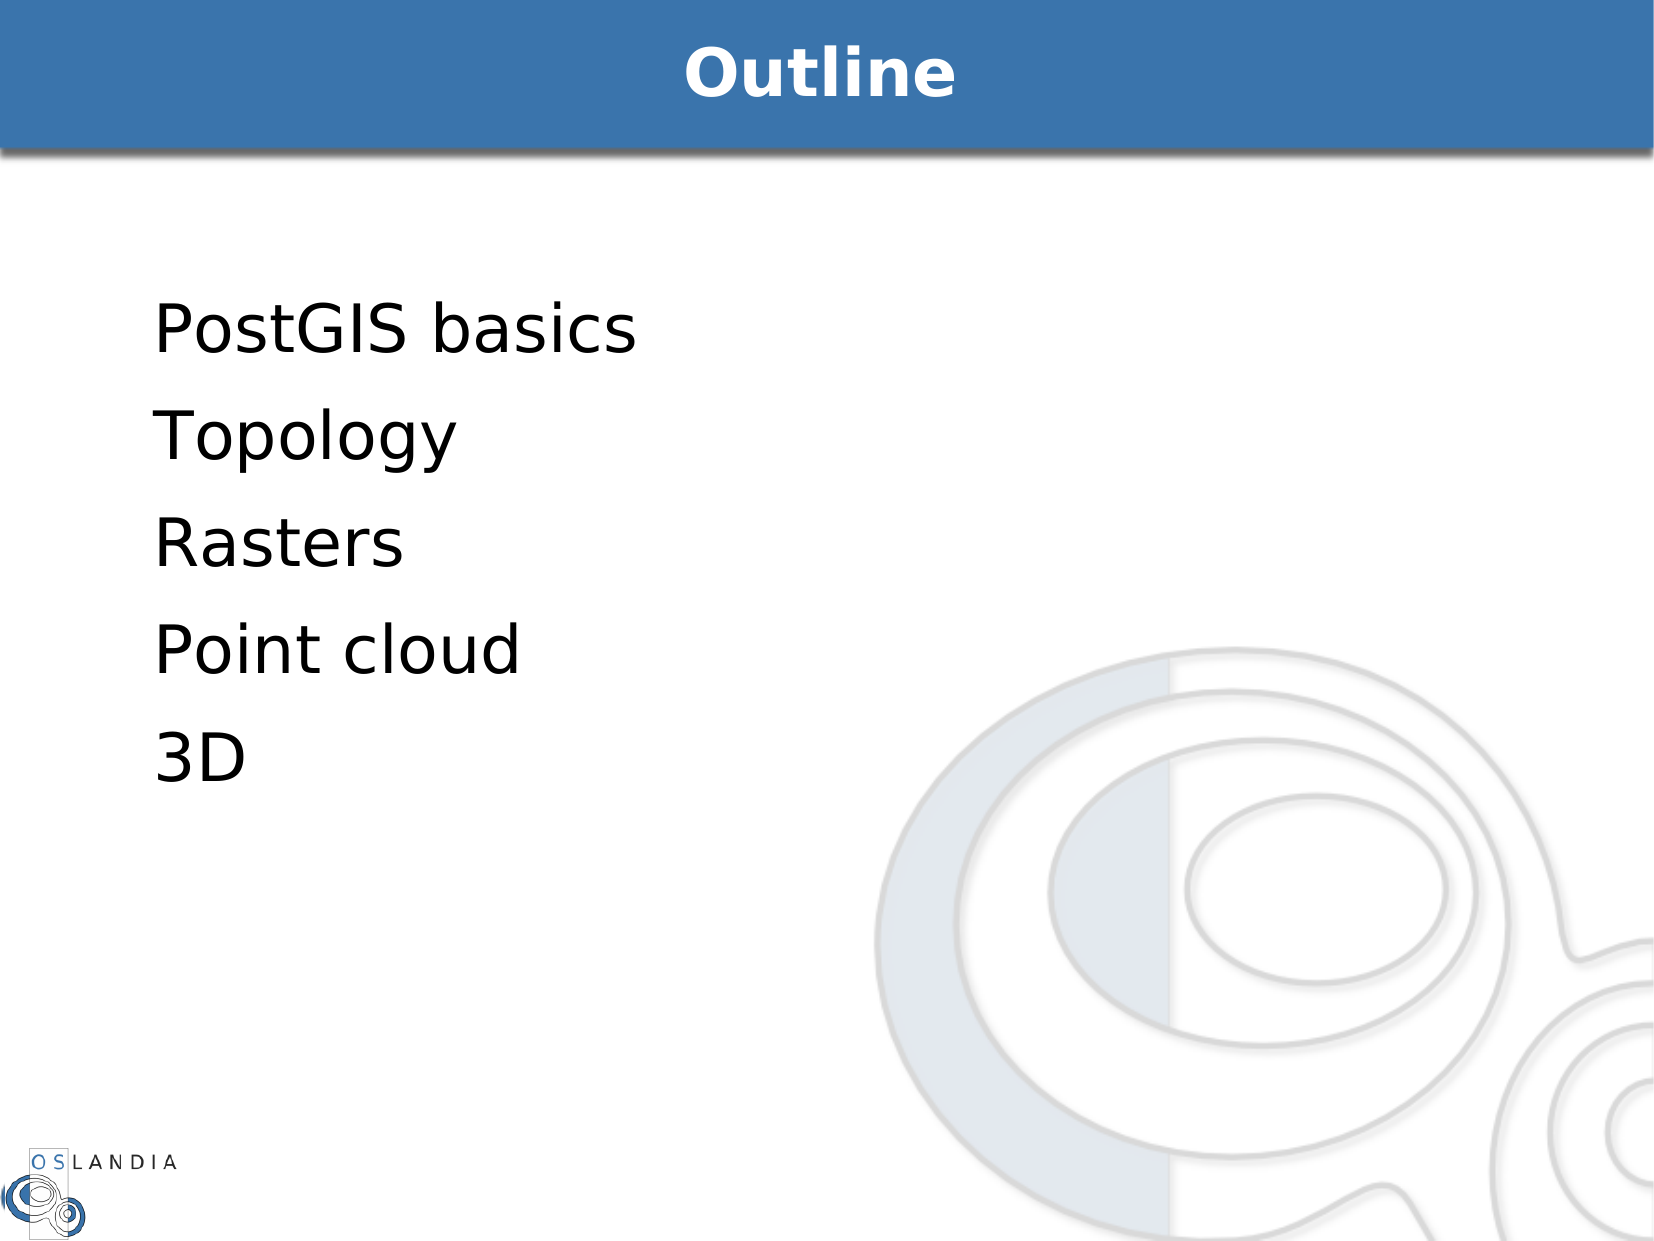

# Outline
PostGIS basics
Topology
Rasters
Point cloud
3D